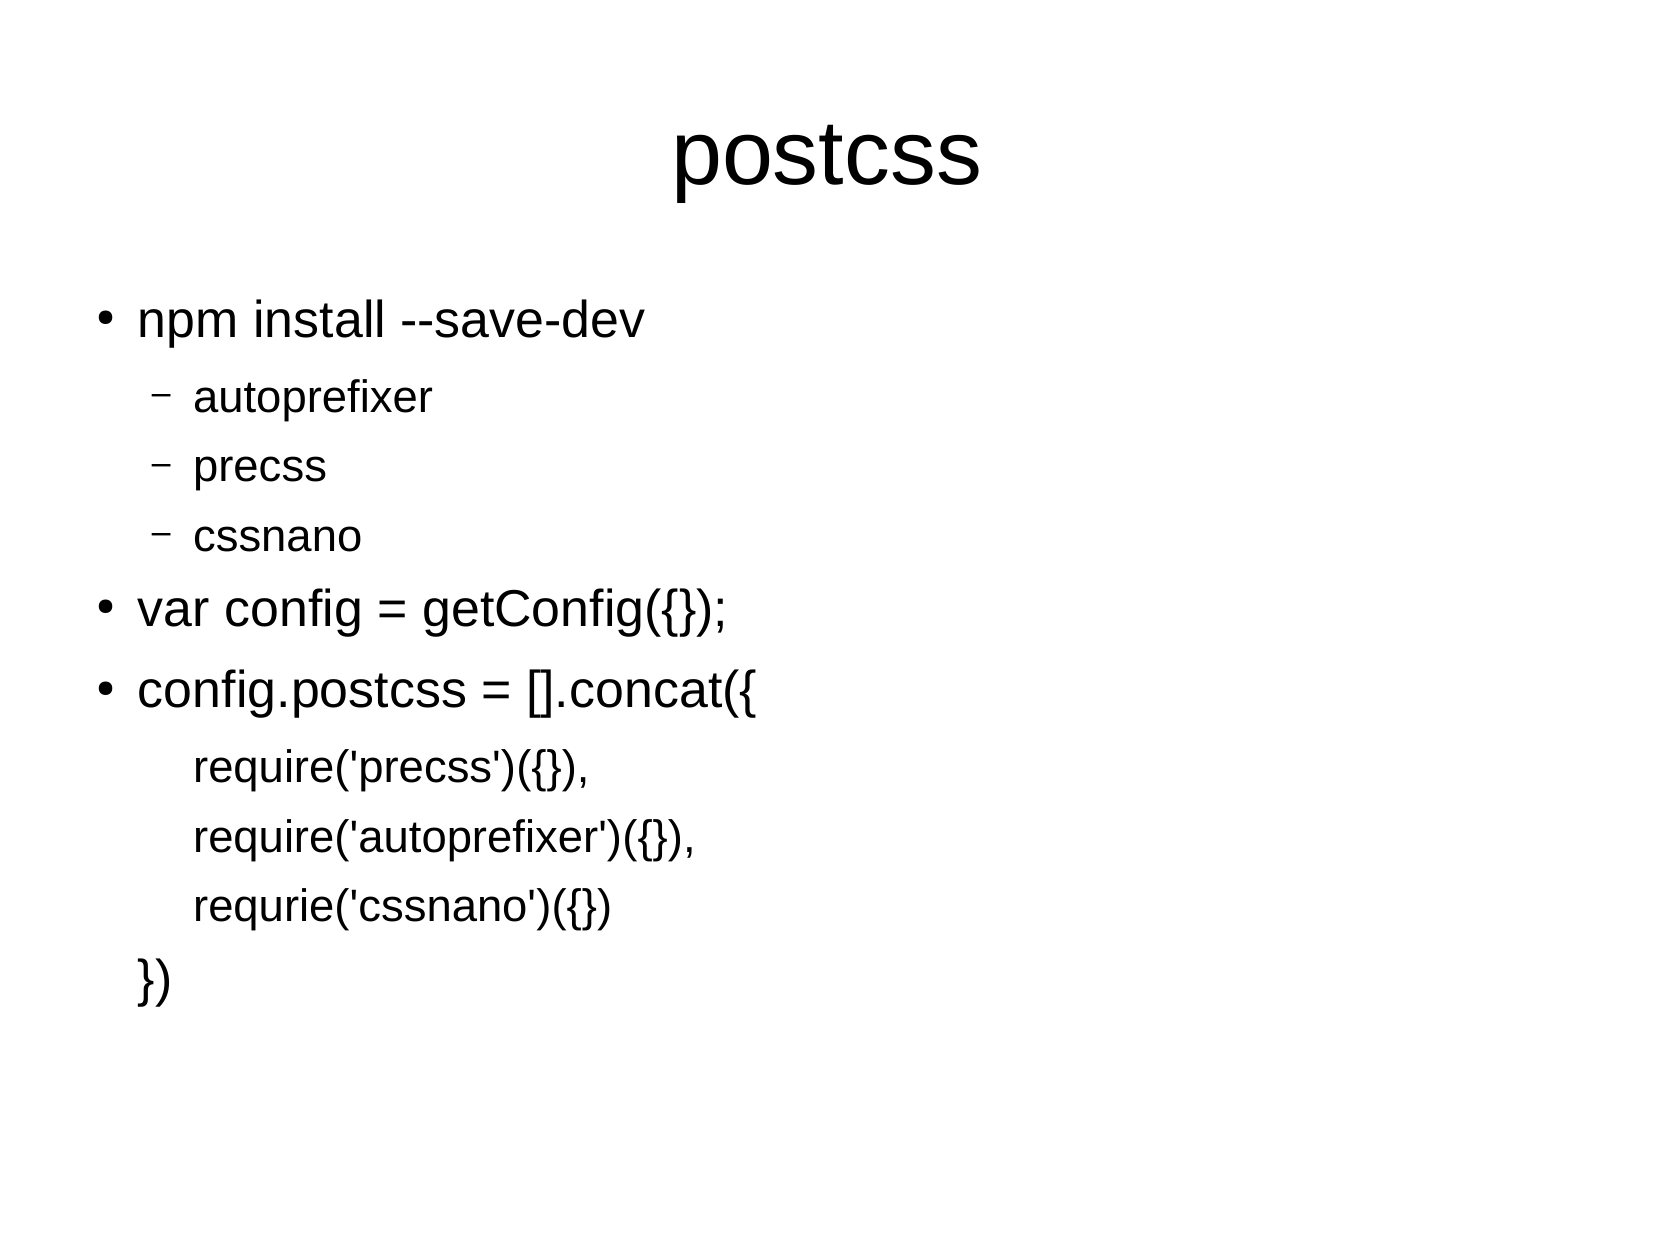

# postcss
npm install --save-dev
autoprefixer
precss
cssnano
var config = getConfig({});
config.postcss = [].concat({
require('precss')({}),
require('autoprefixer')({}),
requrie('cssnano')({})
})